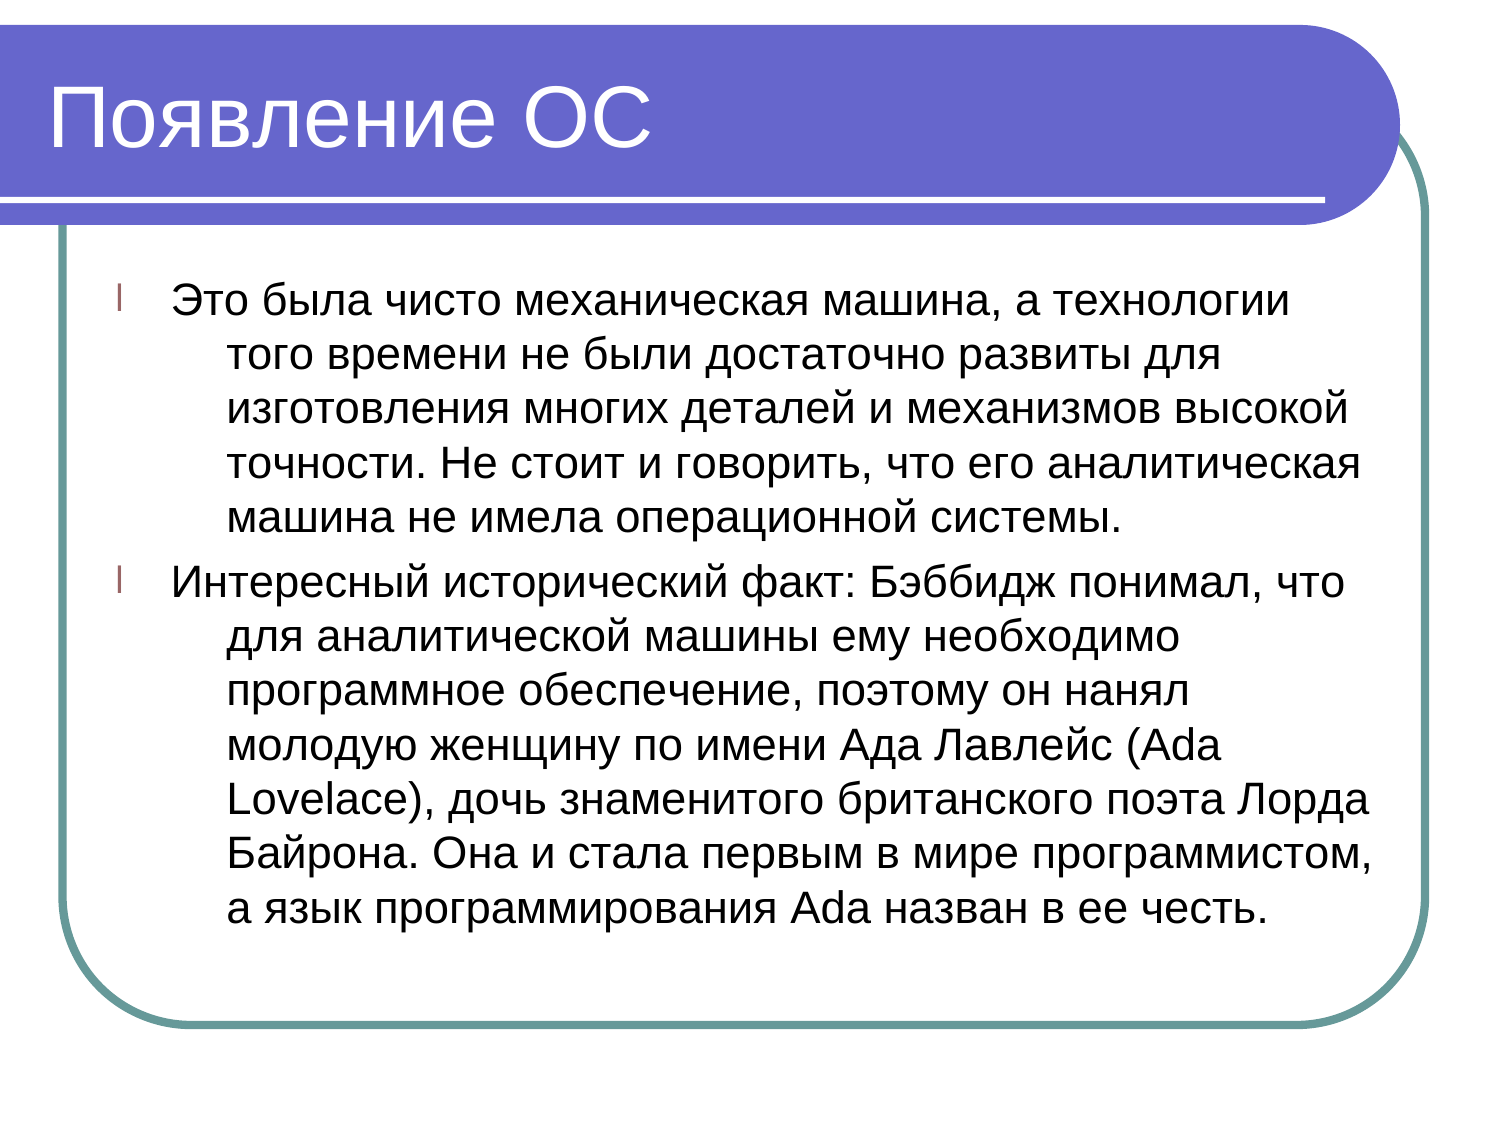

# Появление ОС
Это была чисто механическая машина, а технологии того времени не были достаточно развиты для изготовления многих деталей и механизмов высокой точности. Не стоит и говорить, что его аналитическая машина не имела операционной системы.
Интересный исторический факт: Бэббидж понимал, что для аналитической машины ему необходимо программное обеспечение, поэтому он нанял молодую женщину по имени Ада Лавлейс (Ada Lovelace), дочь знаменитого британского поэта Лорда Байрона. Она и стала первым в мире программистом, а язык программирования Ada назван в ее честь.